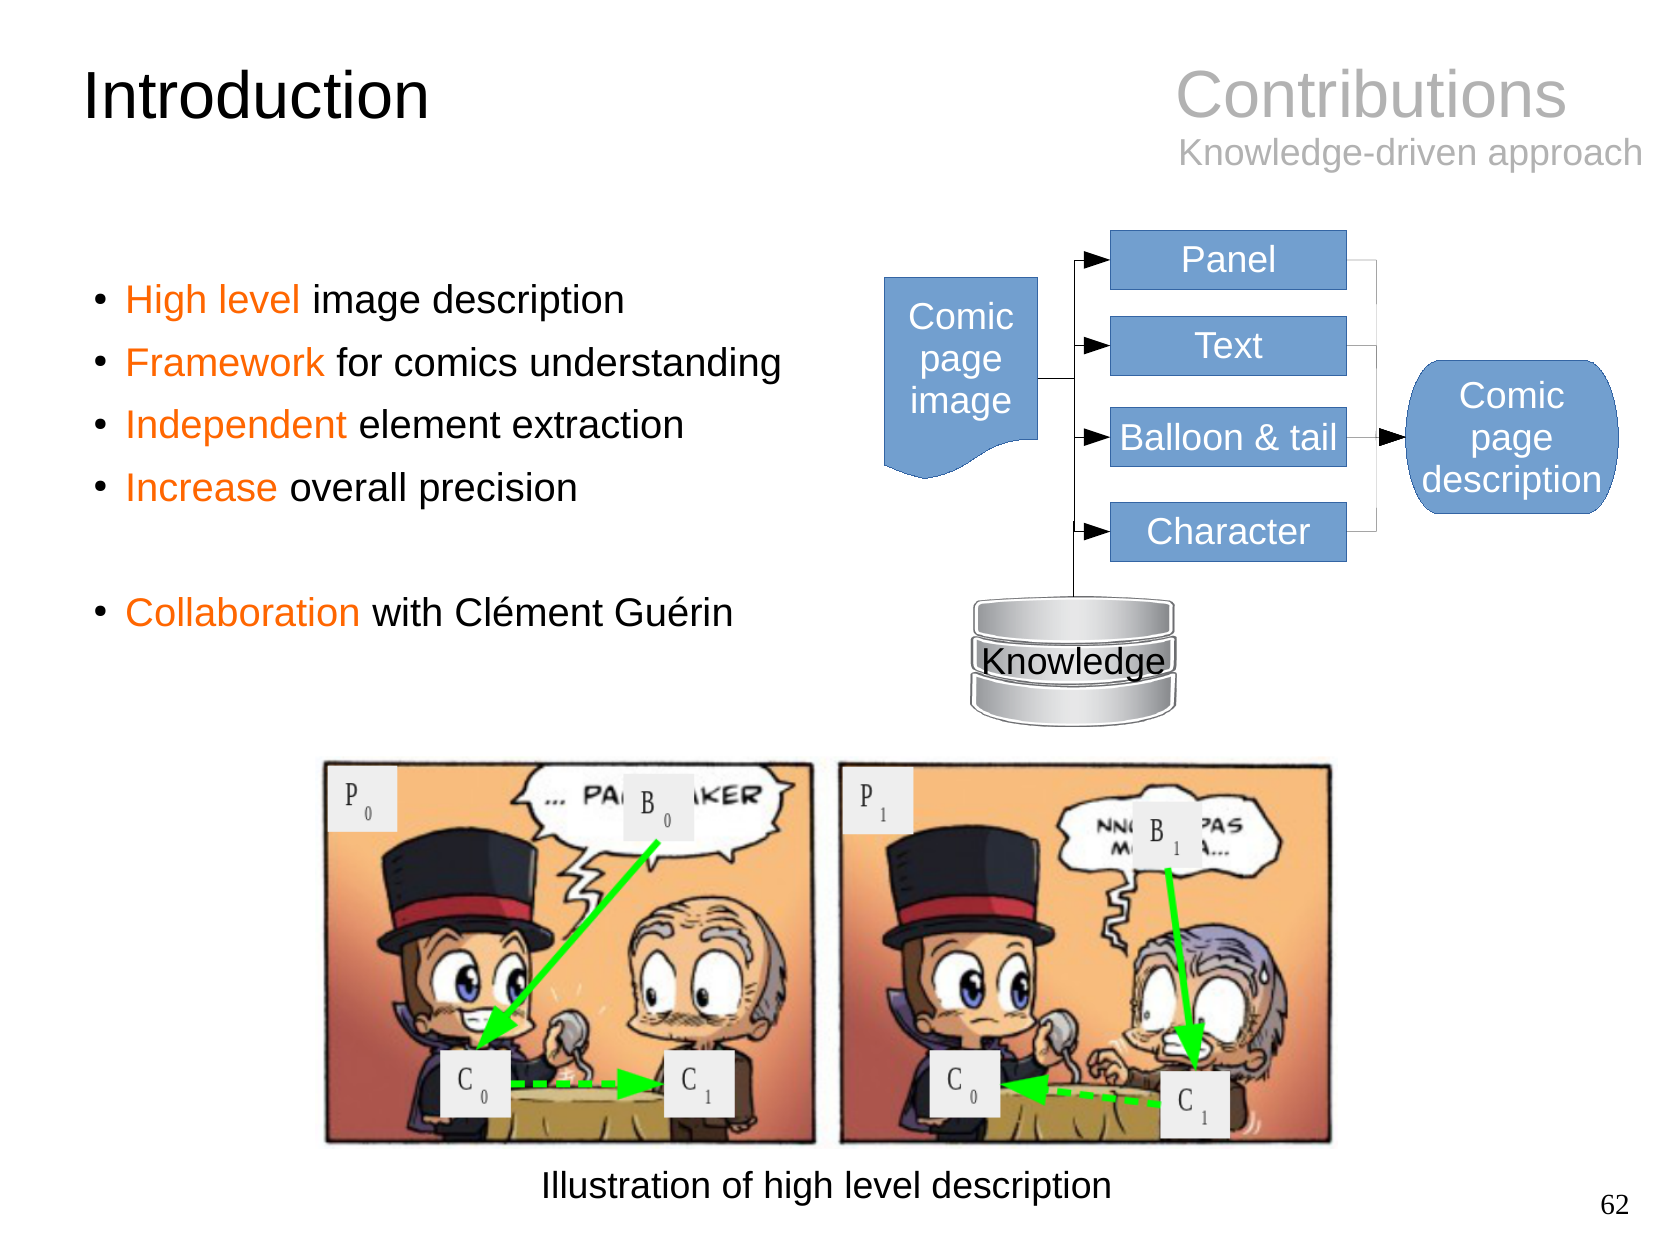

# Introduction
Panel
High level image description
Framework for comics understanding
Independent element extraction
Increase overall precision
Collaboration with Clément Guérin
Comic
page
image
Text
Comic
page
description
Balloon & tail
Character
Knowledge
Illustration of high level description
62